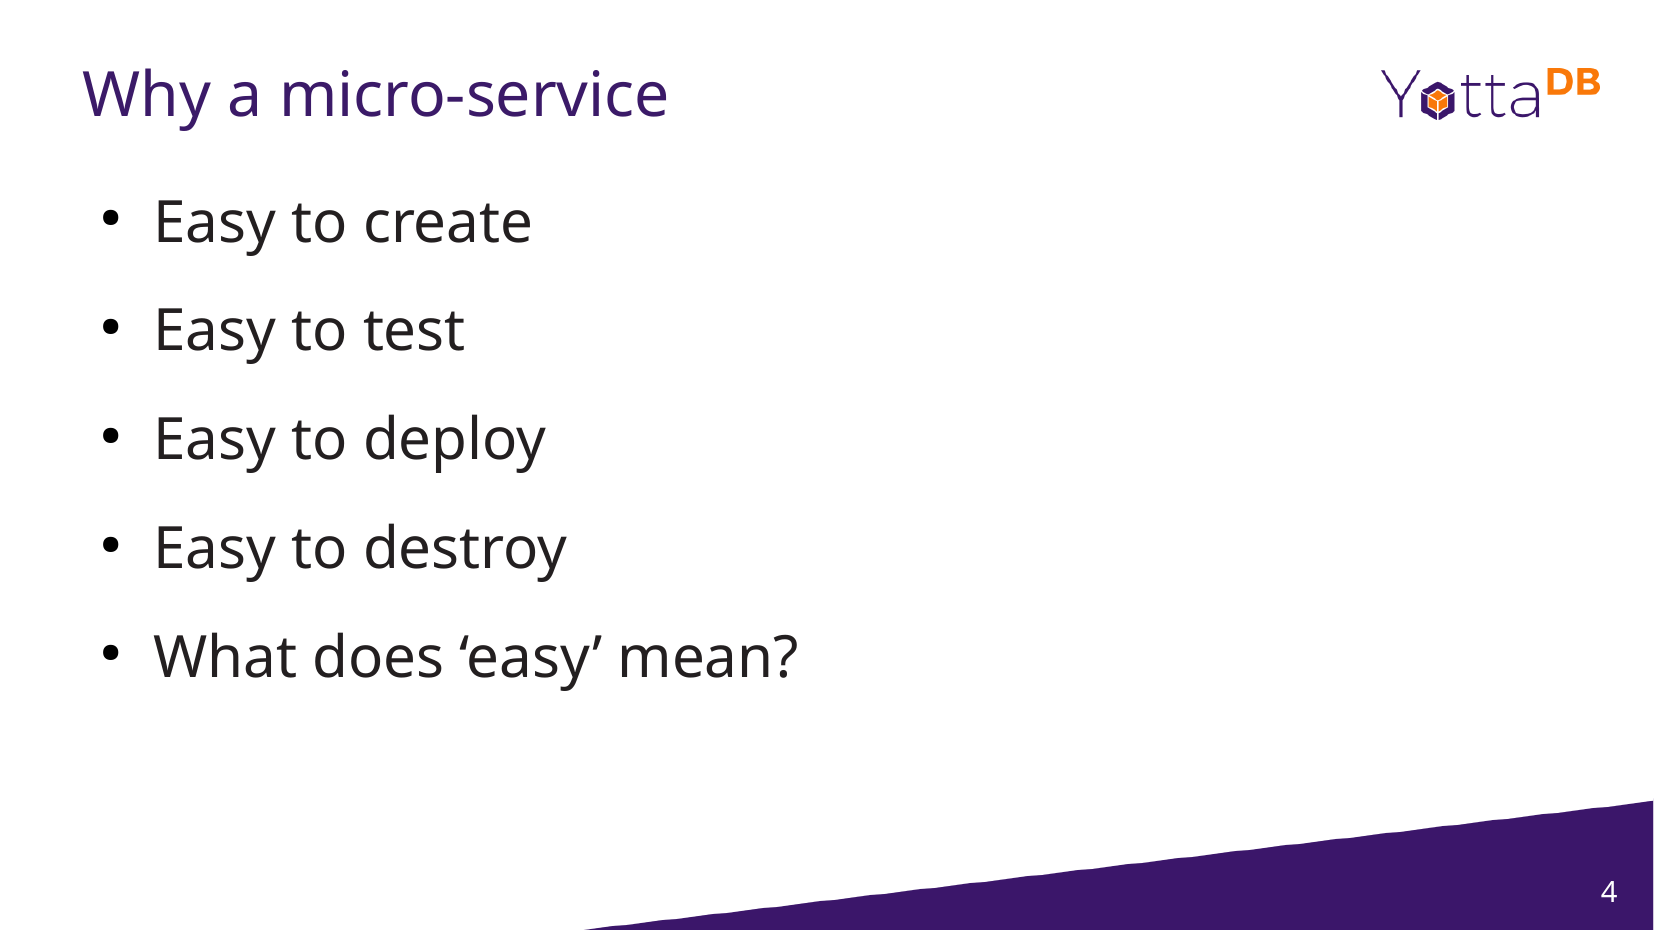

# Why a micro-service
Easy to create
Easy to test
Easy to deploy
Easy to destroy
What does ‘easy’ mean?
4